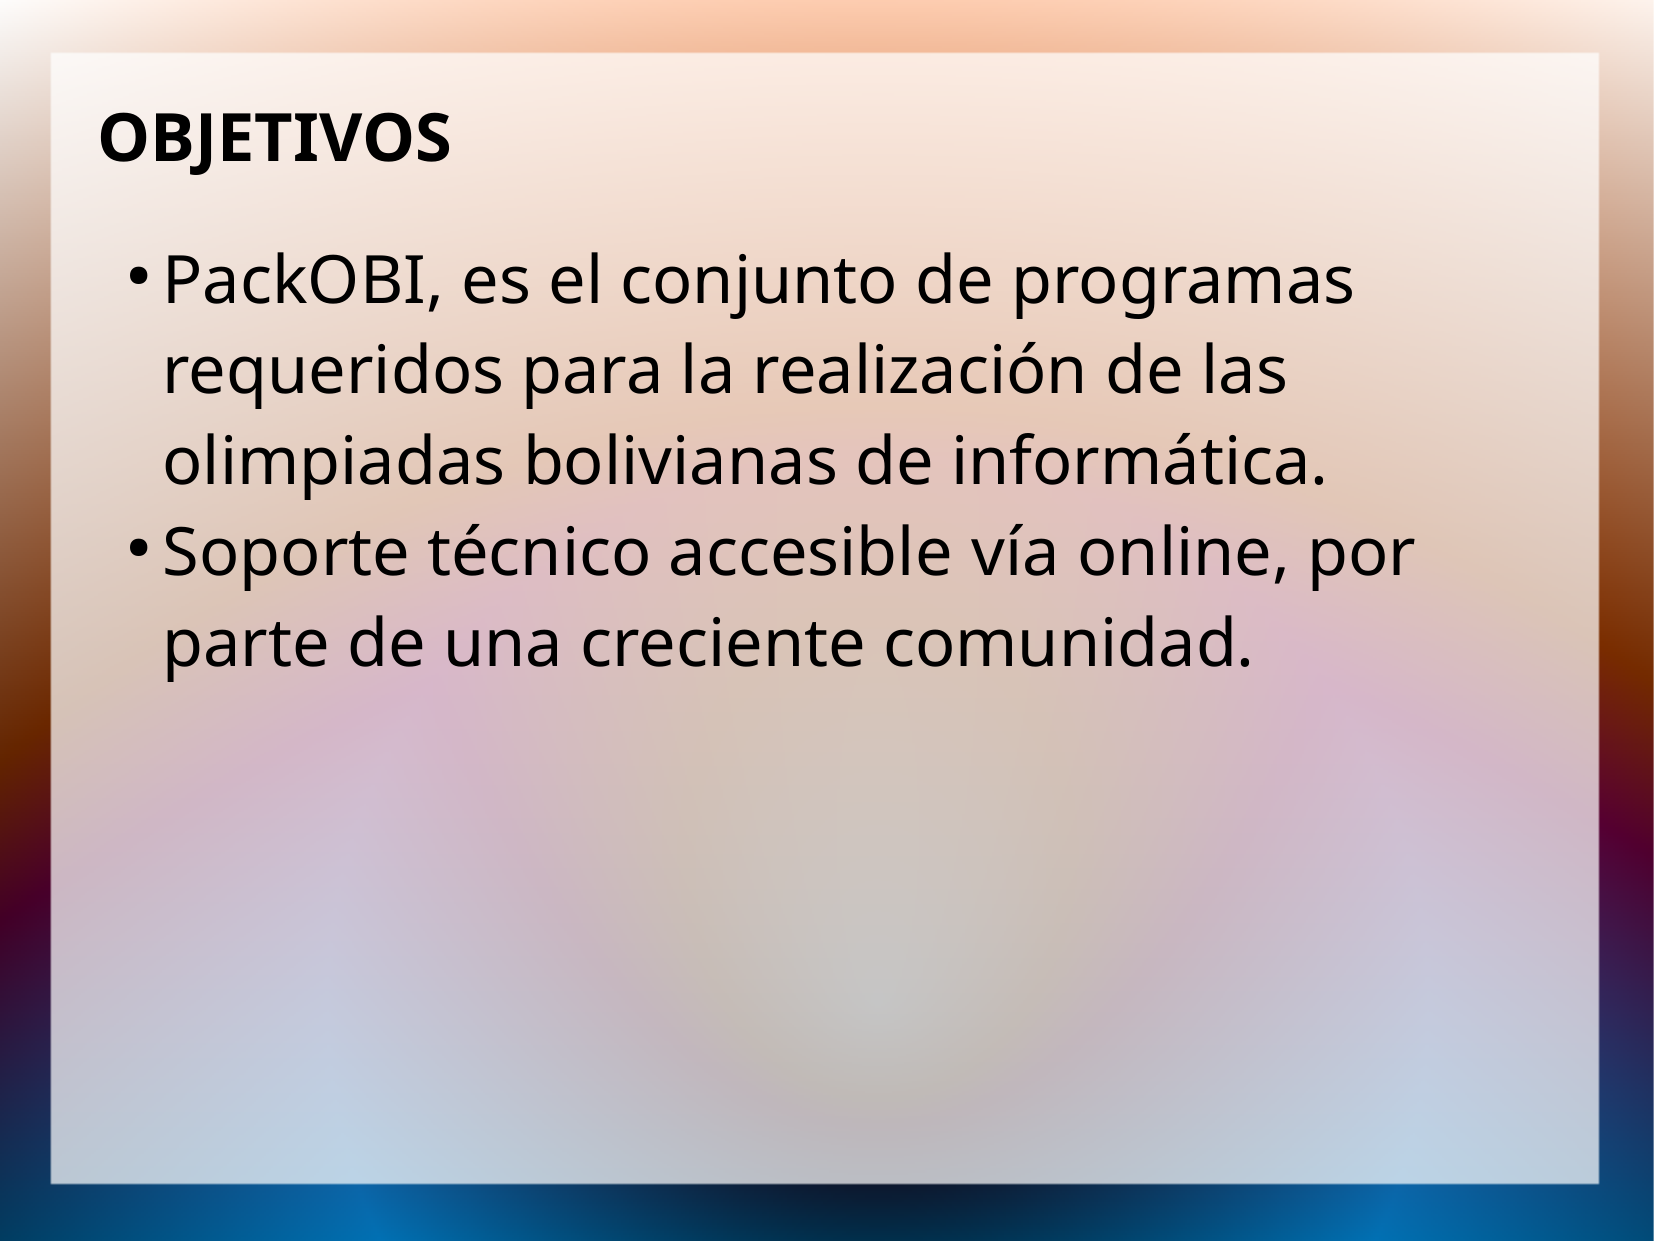

OBJETIVOS
PackOBI, es el conjunto de programas requeridos para la realización de las olimpiadas bolivianas de informática.
Soporte técnico accesible vía online, por parte de una creciente comunidad.